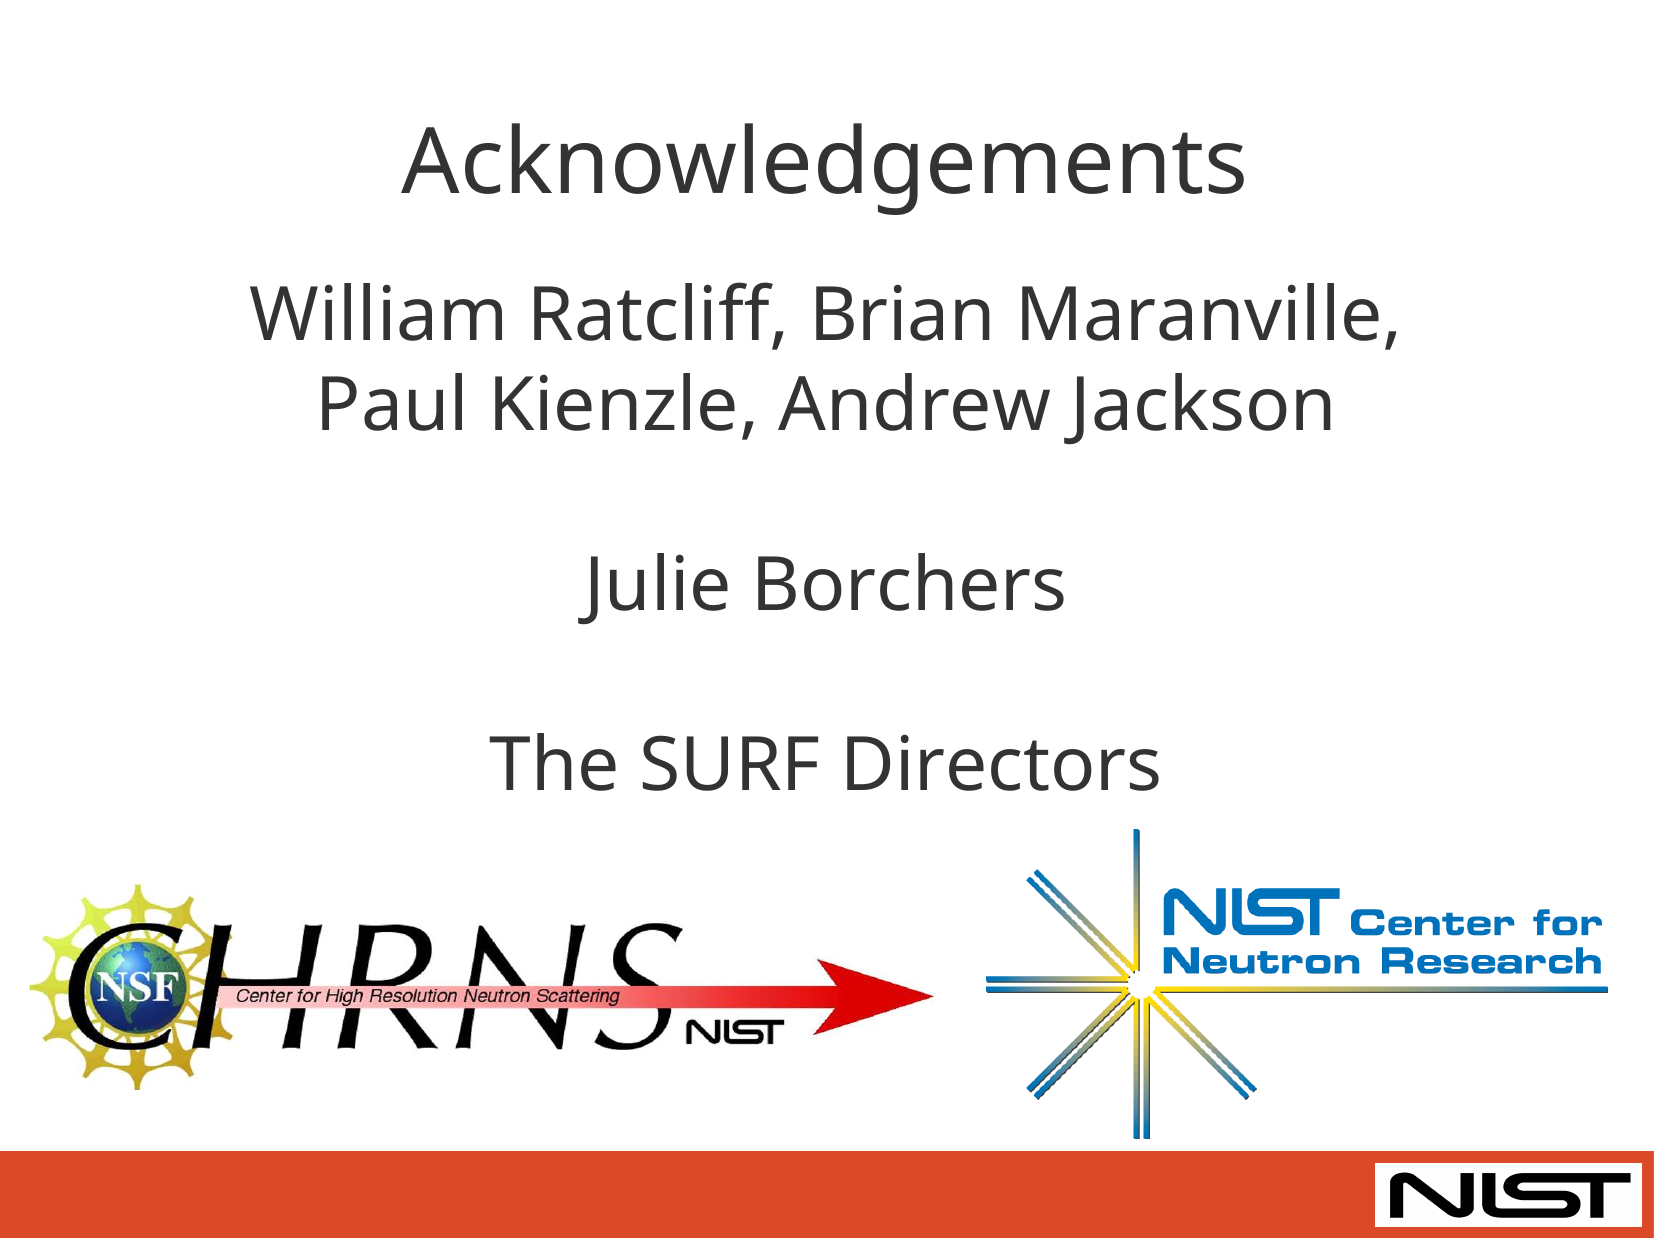

# Acknowledgements
William Ratcliff, Brian Maranville,
Paul Kienzle, Andrew Jackson
Julie Borchers
The SURF Directors